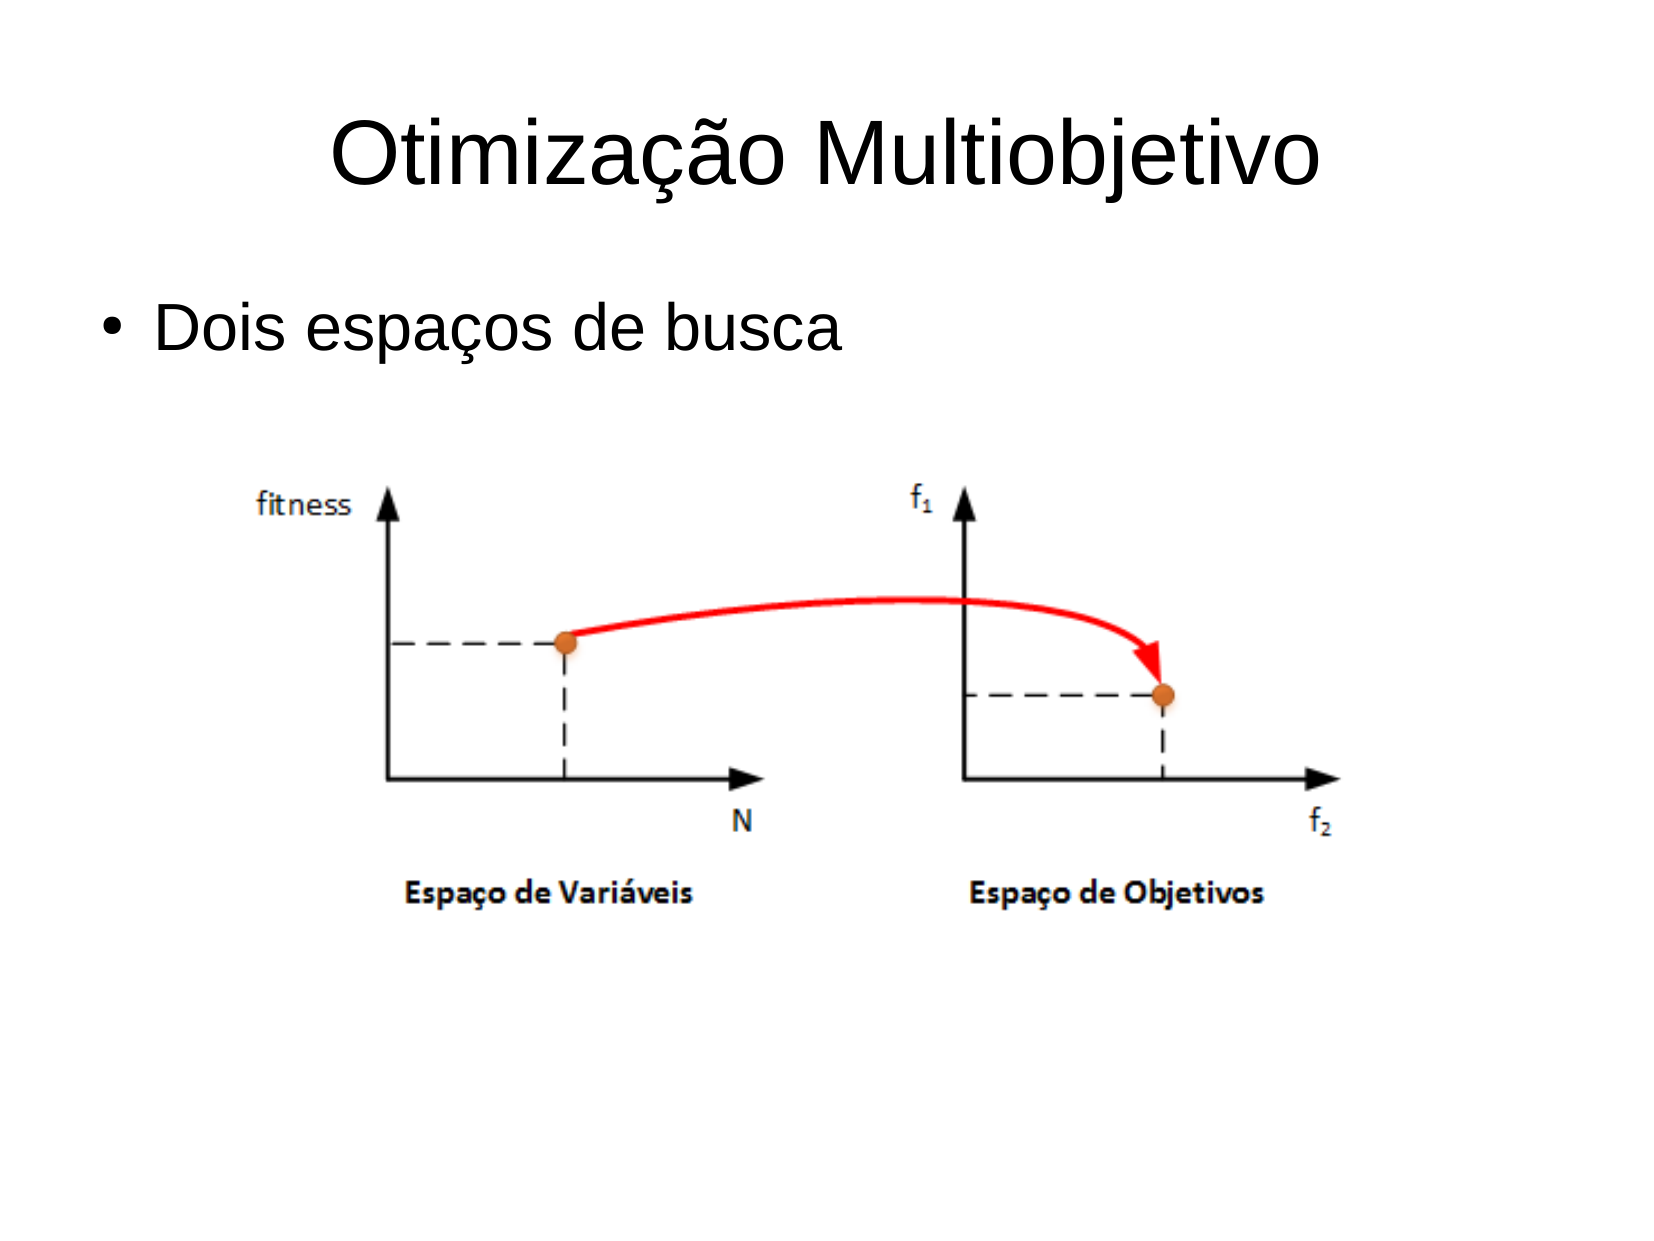

# Otimização Multiobjetivo
Dois espaços de busca